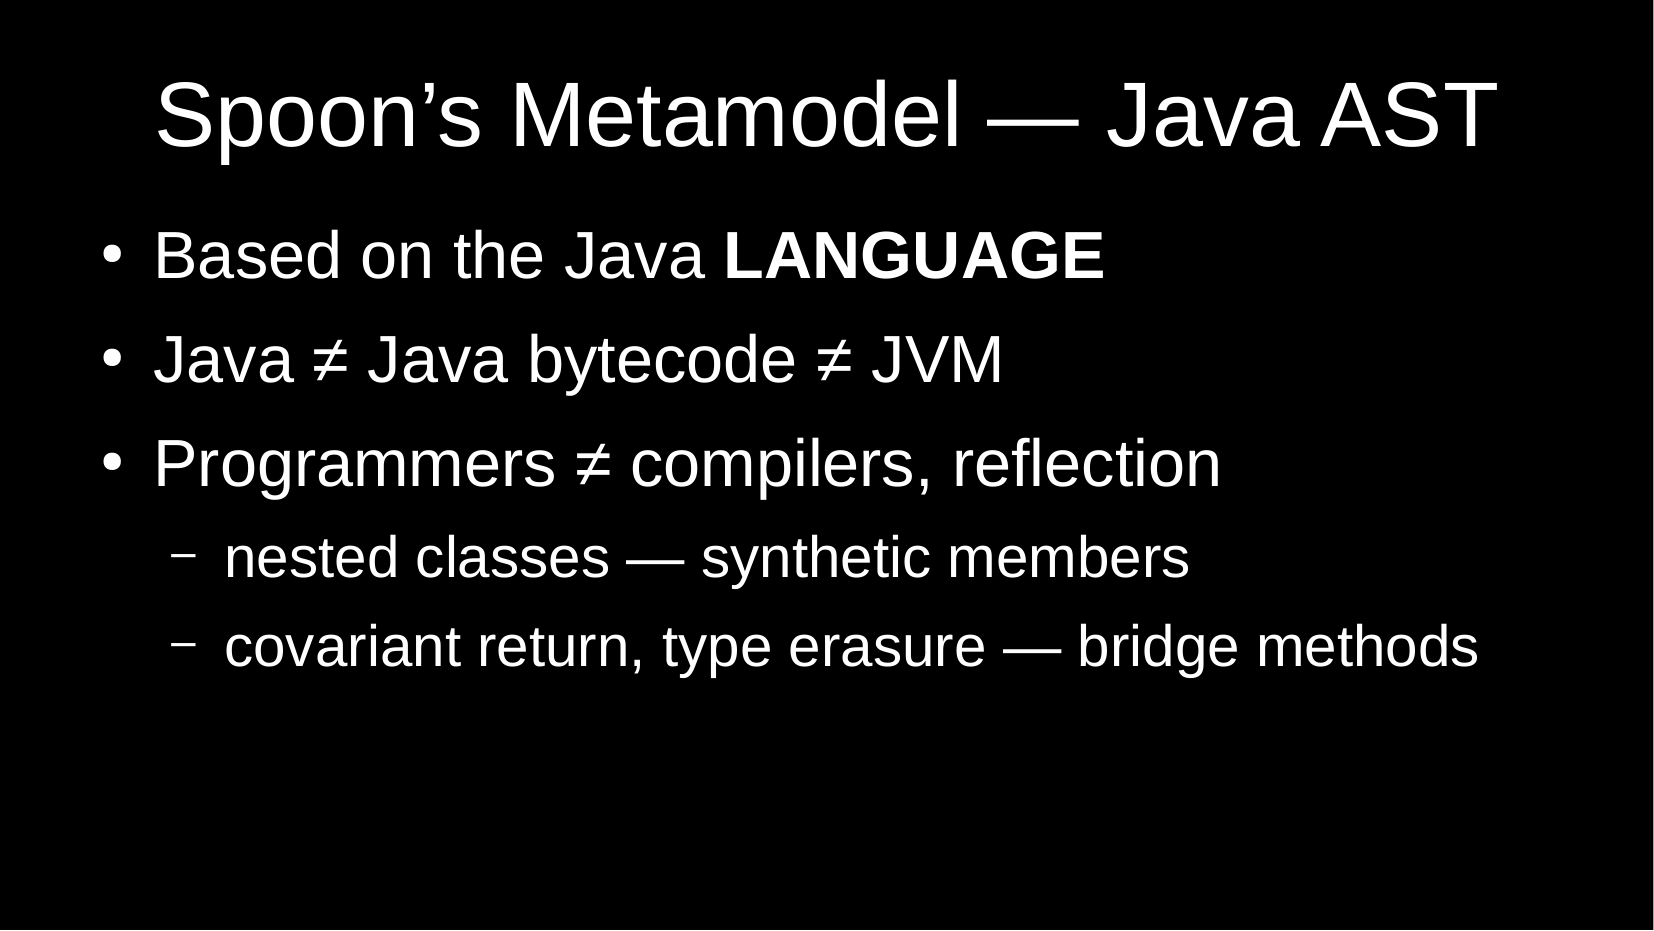

# Spoon’s Metamodel — Java AST
Based on the Java LANGUAGE
Java ≠ Java bytecode ≠ JVM
Programmers ≠ compilers, reflection
nested classes — synthetic members
covariant return, type erasure — bridge methods